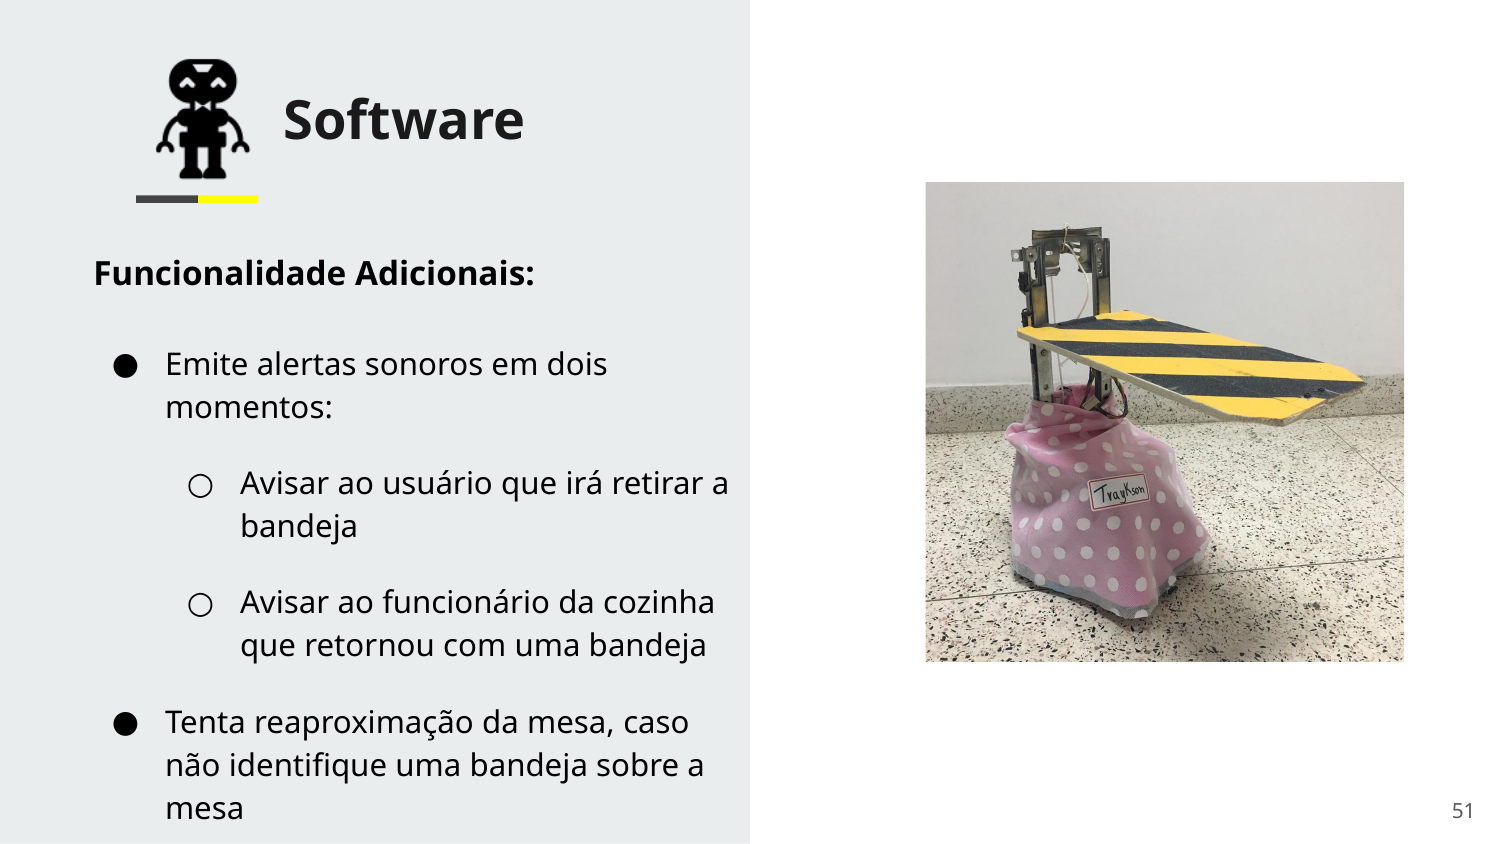

Software
Funcionalidade Adicionais:
# Emite alertas sonoros em dois momentos:
Avisar ao usuário que irá retirar a bandeja
Avisar ao funcionário da cozinha que retornou com uma bandeja
Tenta reaproximação da mesa, caso não identifique uma bandeja sobre a mesa